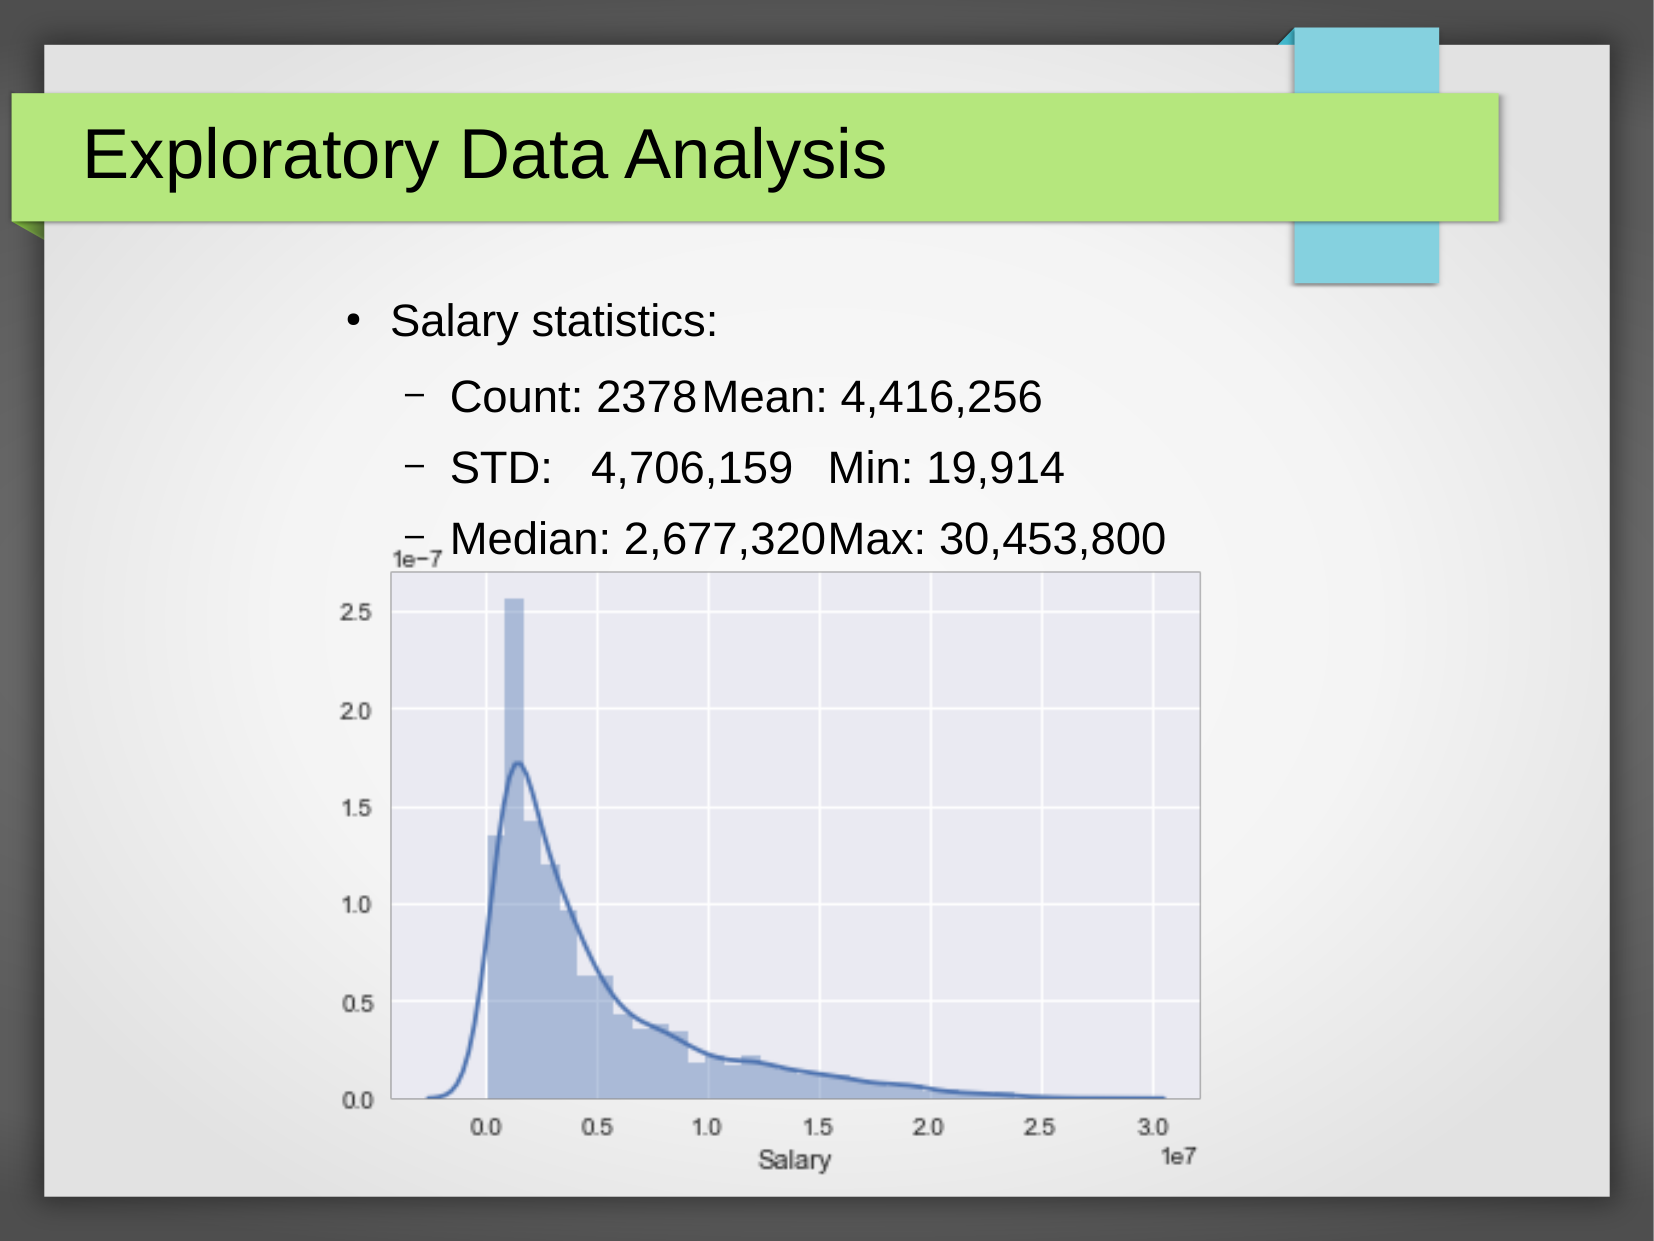

# Exploratory Data Analysis
Salary statistics:
Count: 2378				Mean: 4,416,256
STD: 4,706,159		Min: 19,914
Median: 2,677,320	Max: 30,453,800